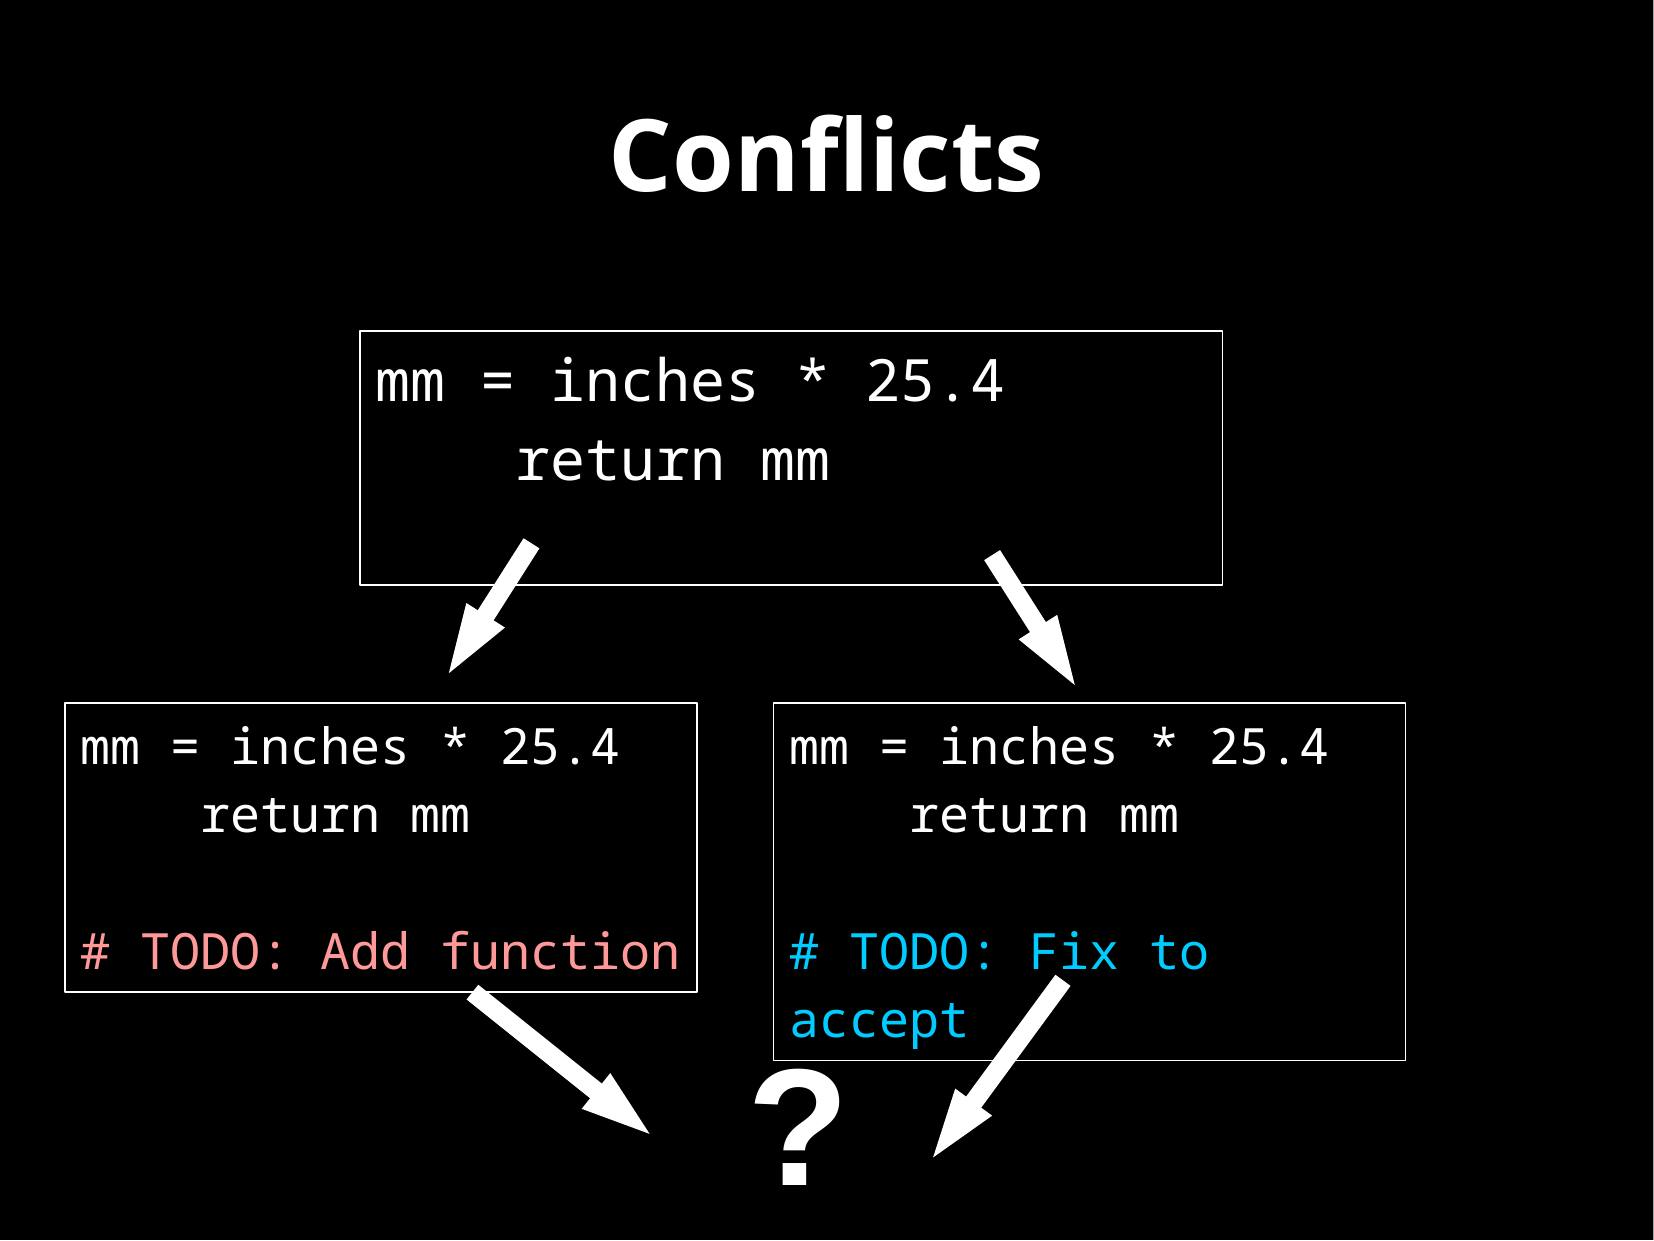

# Conflicts
mm = inches * 25.4
 return mm
mm = inches * 25.4
 return mm
# TODO: Add function
mm = inches * 25.4
 return mm
# TODO: Fix to accept
?